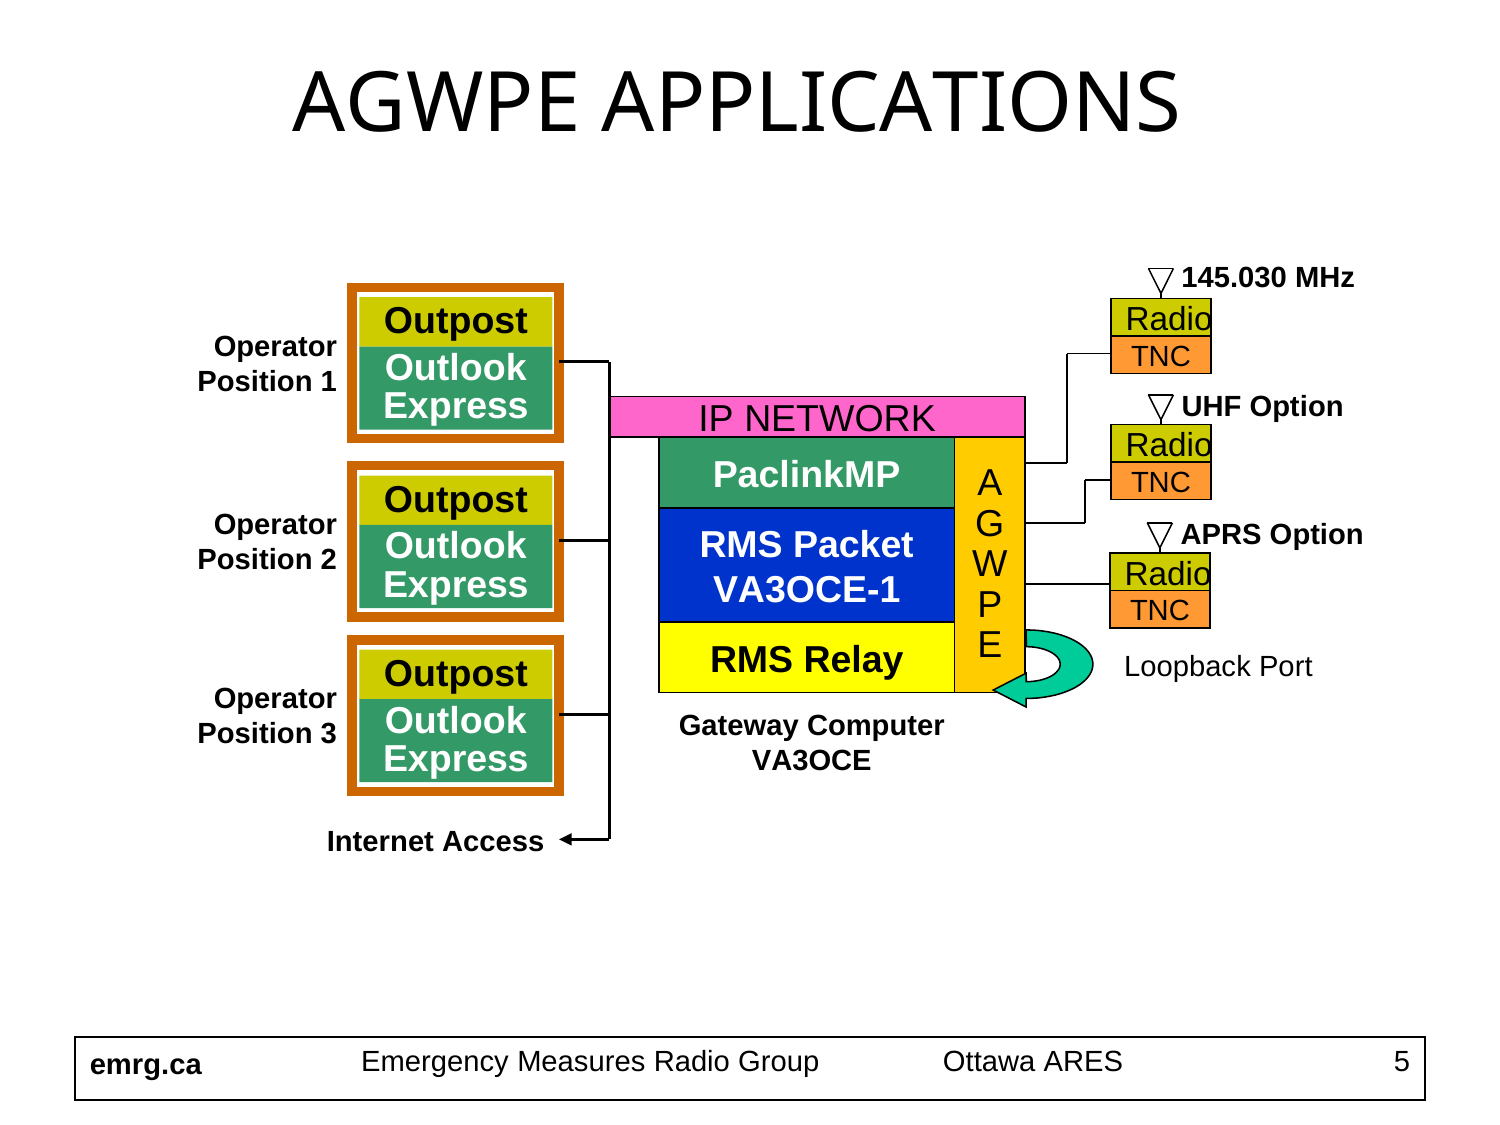

AGWPE APPLICATIONS
145.030 MHz
Radio
TNC
Outpost
Operator Position 1
Outlook
Express
UHF Option
Radio
TNC
IP NETWORK
A
G
W
P
E
PaclinkMP
Outpost
Operator Position 2
RMS Packet
VA3OCE-1
APRS Option
Radio
TNC
Outlook
Express
RMS Relay
Loopback Port
Outpost
Operator Position 3
Gateway Computer
VA3OCE
Outlook
Express
Internet Access
Emergency Measures Radio Group Ottawa ARES
5
AGW Terminal